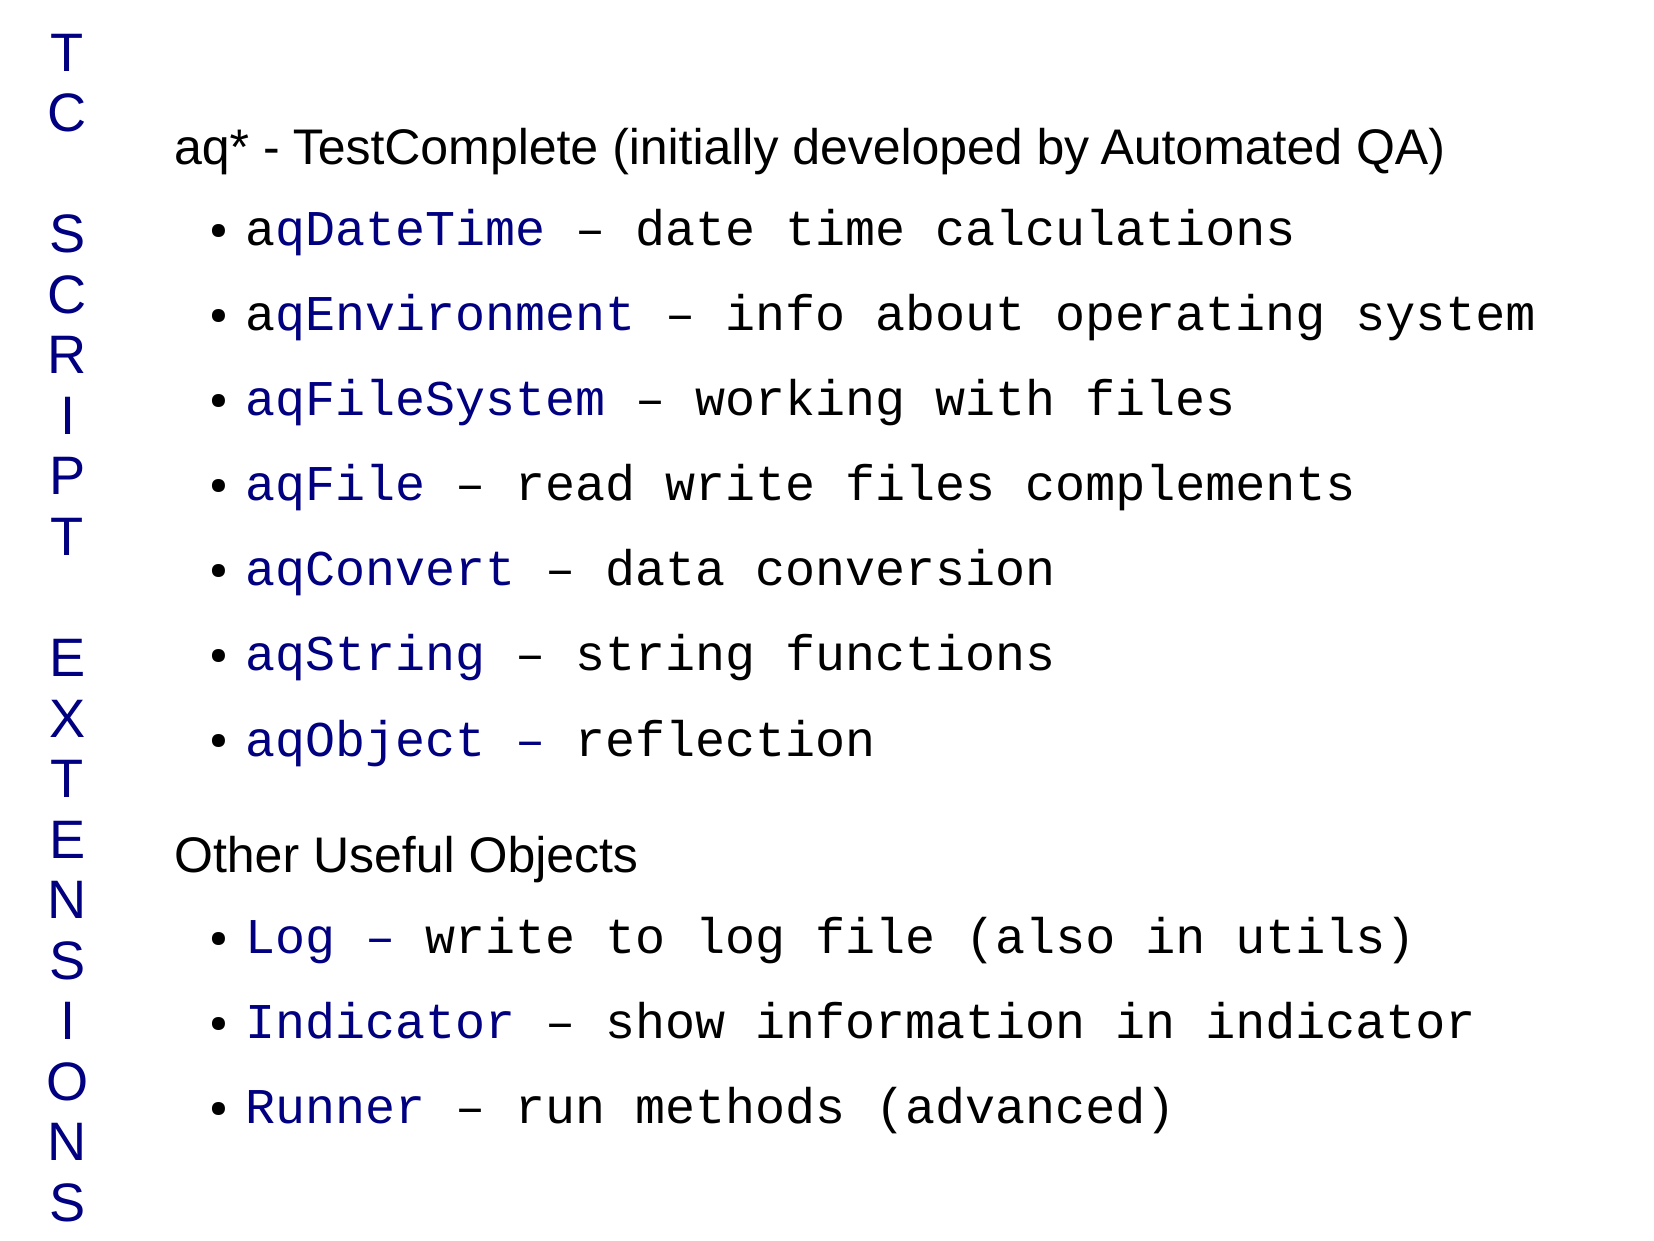

T
C
SCRIPT
EXTENSIONS
aq* - TestComplete (initially developed by Automated QA)
aqDateTime – date time calculations
aqEnvironment – info about operating system
aqFileSystem – working with files
aqFile – read write files complements
aqConvert – data conversion
aqString – string functions
aqObject – reflection
Other Useful Objects
Log – write to log file (also in utils)
Indicator – show information in indicator
Runner – run methods (advanced)